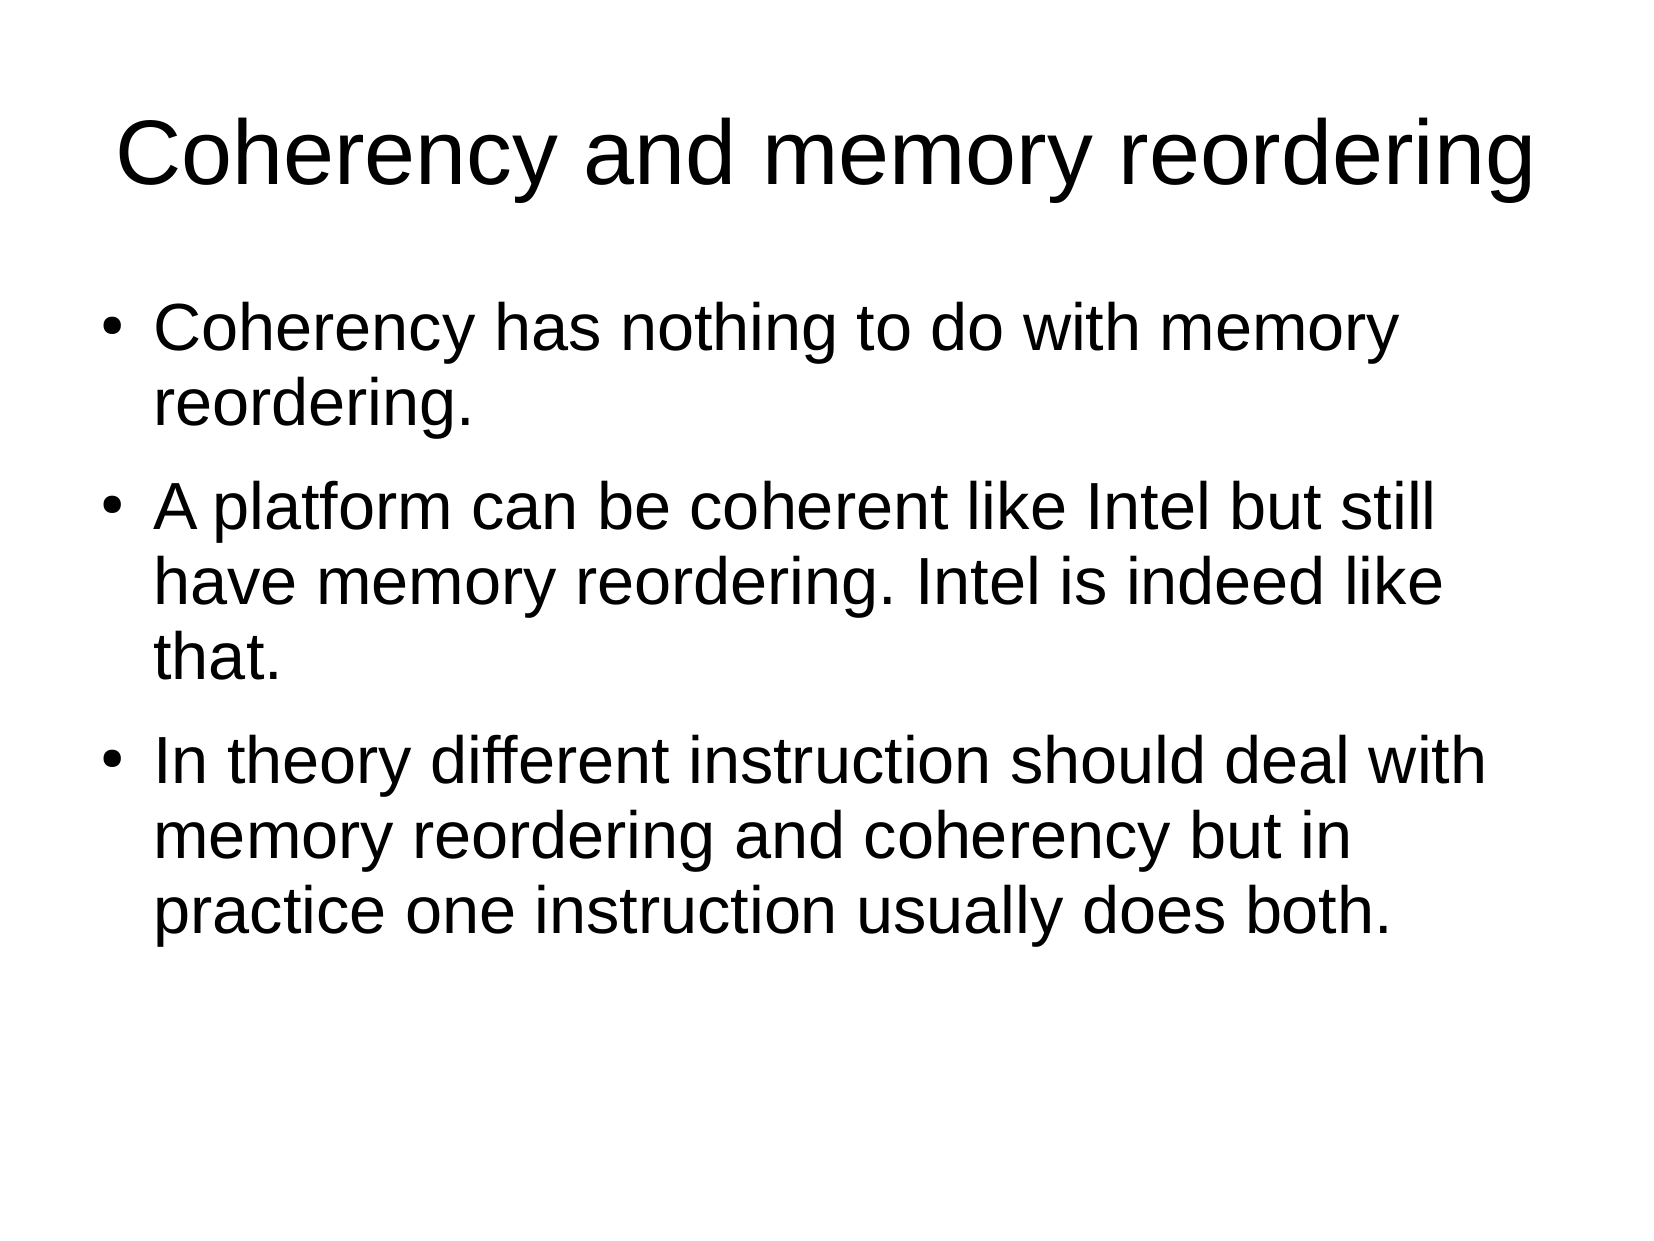

# Coherency and memory reordering
Coherency has nothing to do with memory reordering.
A platform can be coherent like Intel but still have memory reordering. Intel is indeed like that.
In theory different instruction should deal with memory reordering and coherency but in practice one instruction usually does both.